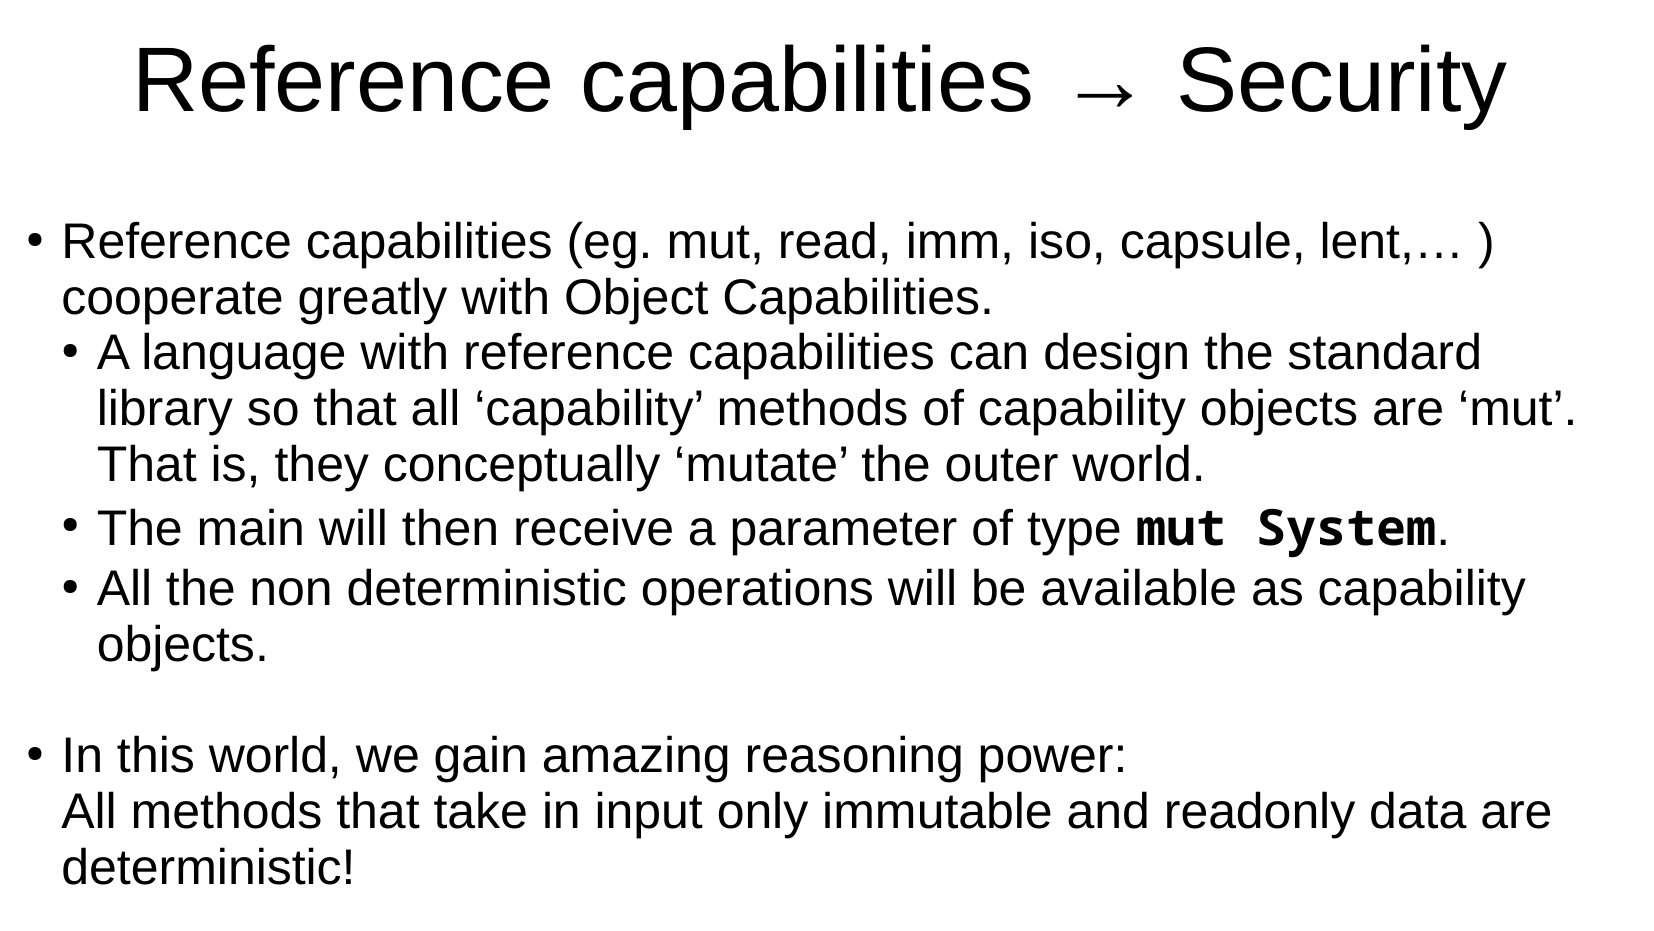

# Reference capabilities → Security
Reference capabilities (eg. mut, read, imm, iso, capsule, lent,… )
cooperate greatly with Object Capabilities.
A language with reference capabilities can design the standard library so that all ‘capability’ methods of capability objects are ‘mut’.
That is, they conceptually ‘mutate’ the outer world.
The main will then receive a parameter of type mut System.
All the non deterministic operations will be available as capability objects.
In this world, we gain amazing reasoning power:
All methods that take in input only immutable and readonly data are deterministic!